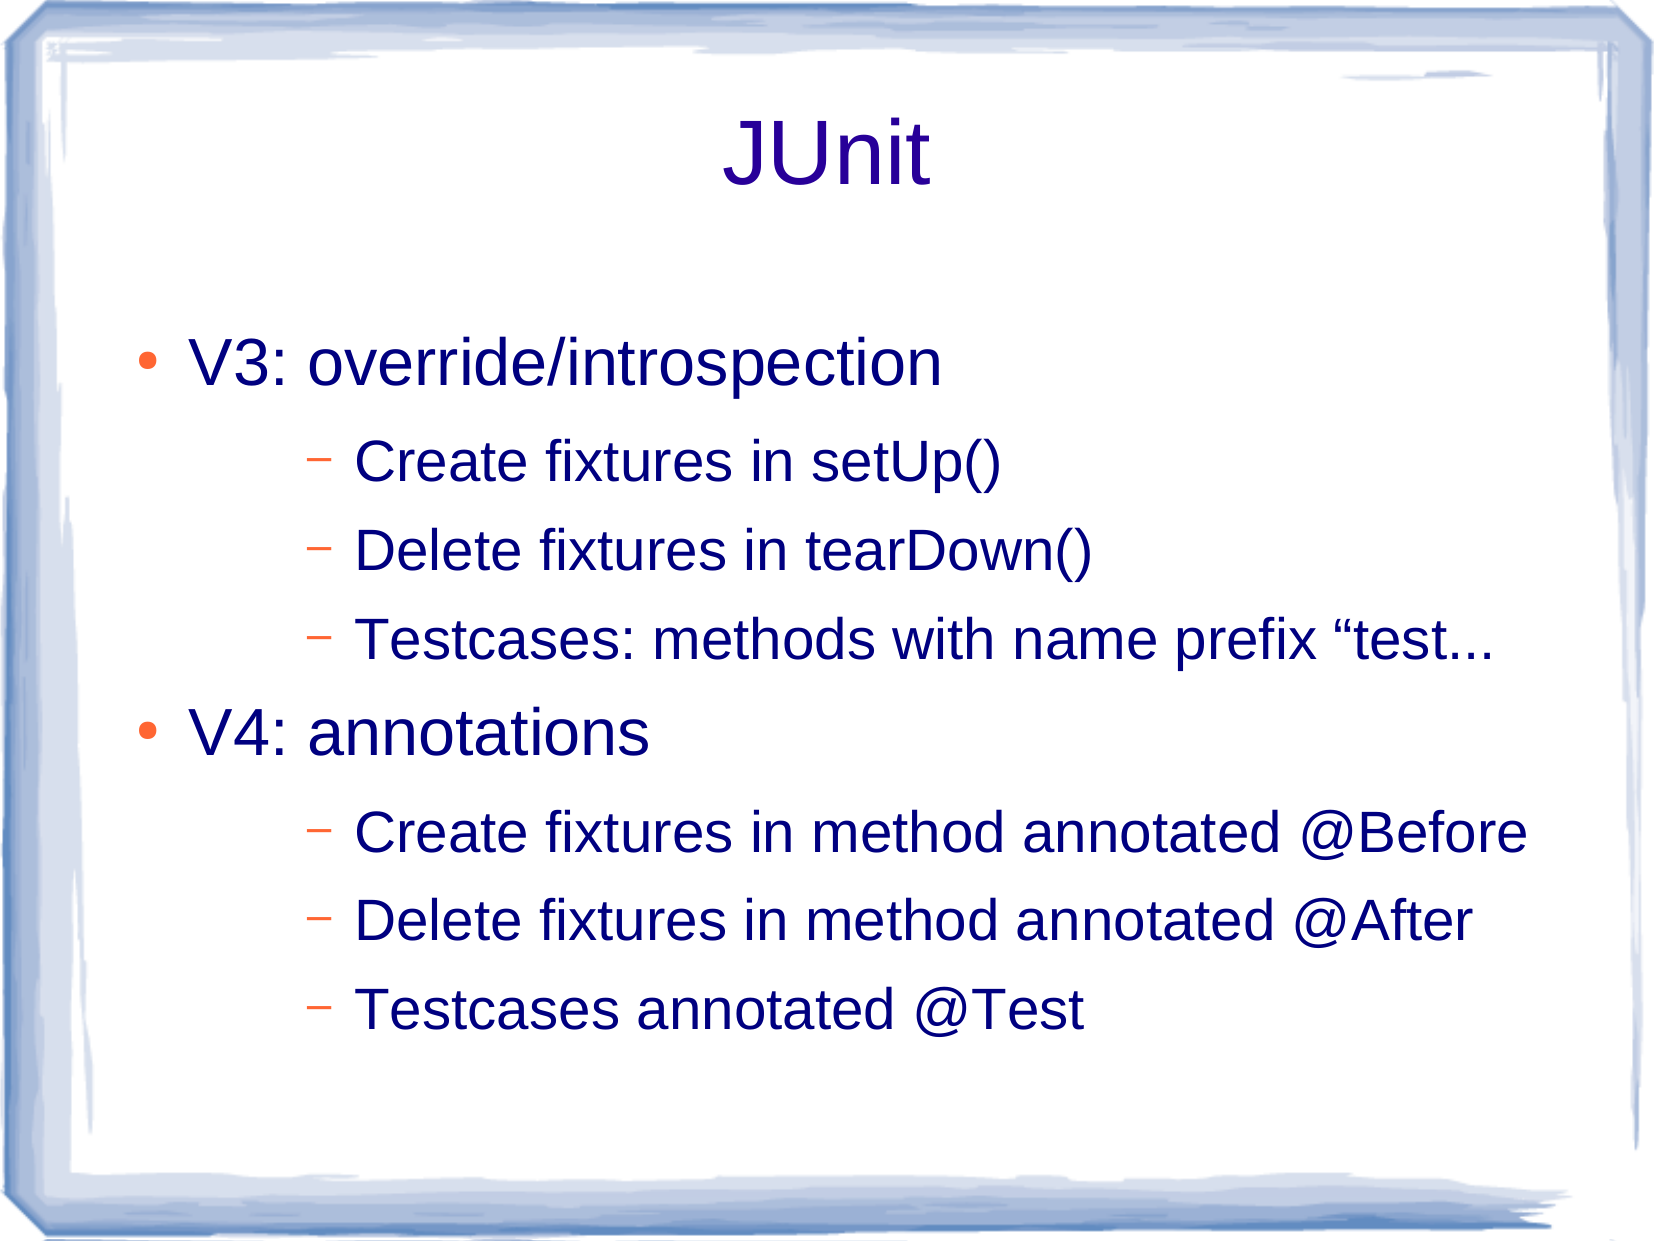

# JUnit
V3: override/introspection
Create fixtures in setUp()
Delete fixtures in tearDown()
Testcases: methods with name prefix “test...
V4: annotations
Create fixtures in method annotated @Before
Delete fixtures in method annotated @After
Testcases annotated @Test